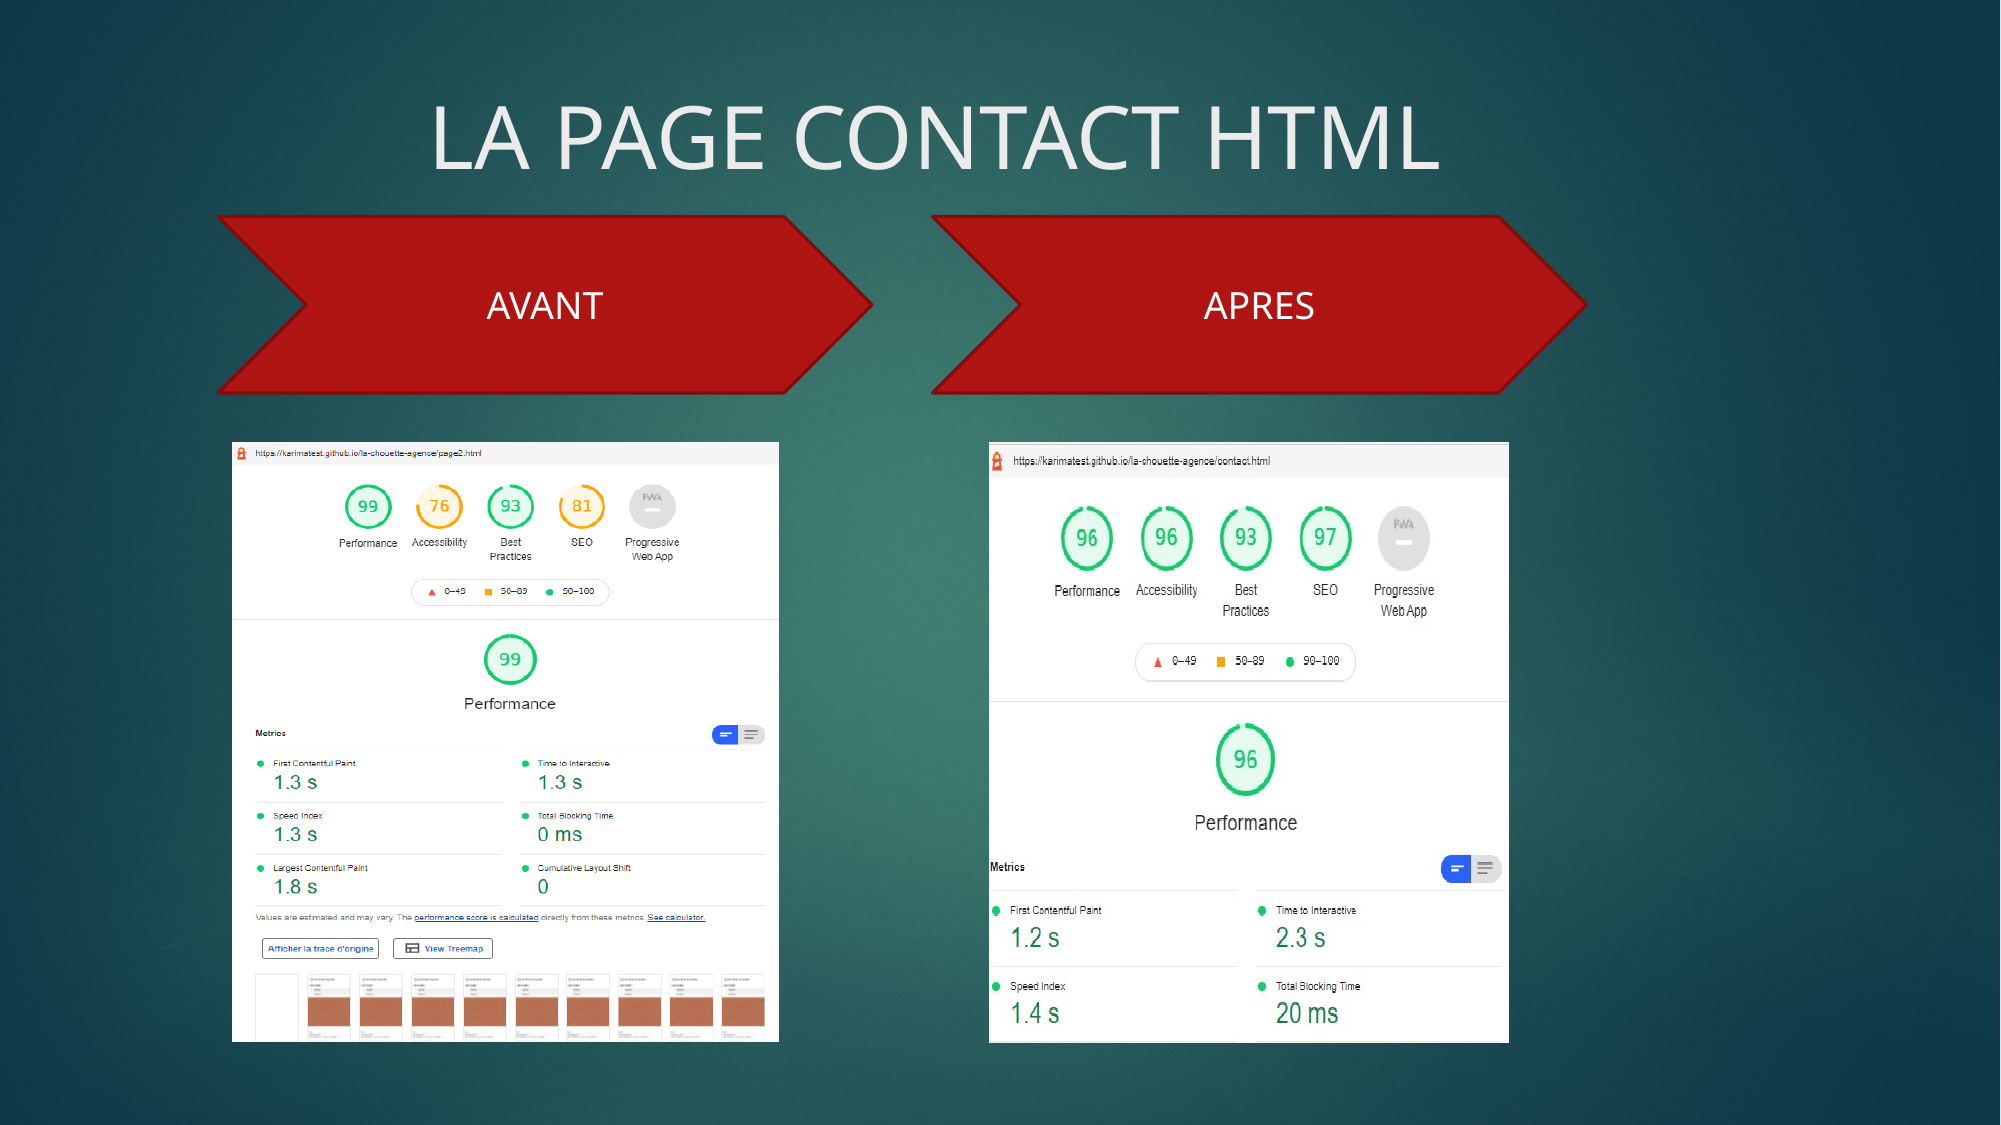

# LA PAGE CONTACT HTML
AVANT
APRES